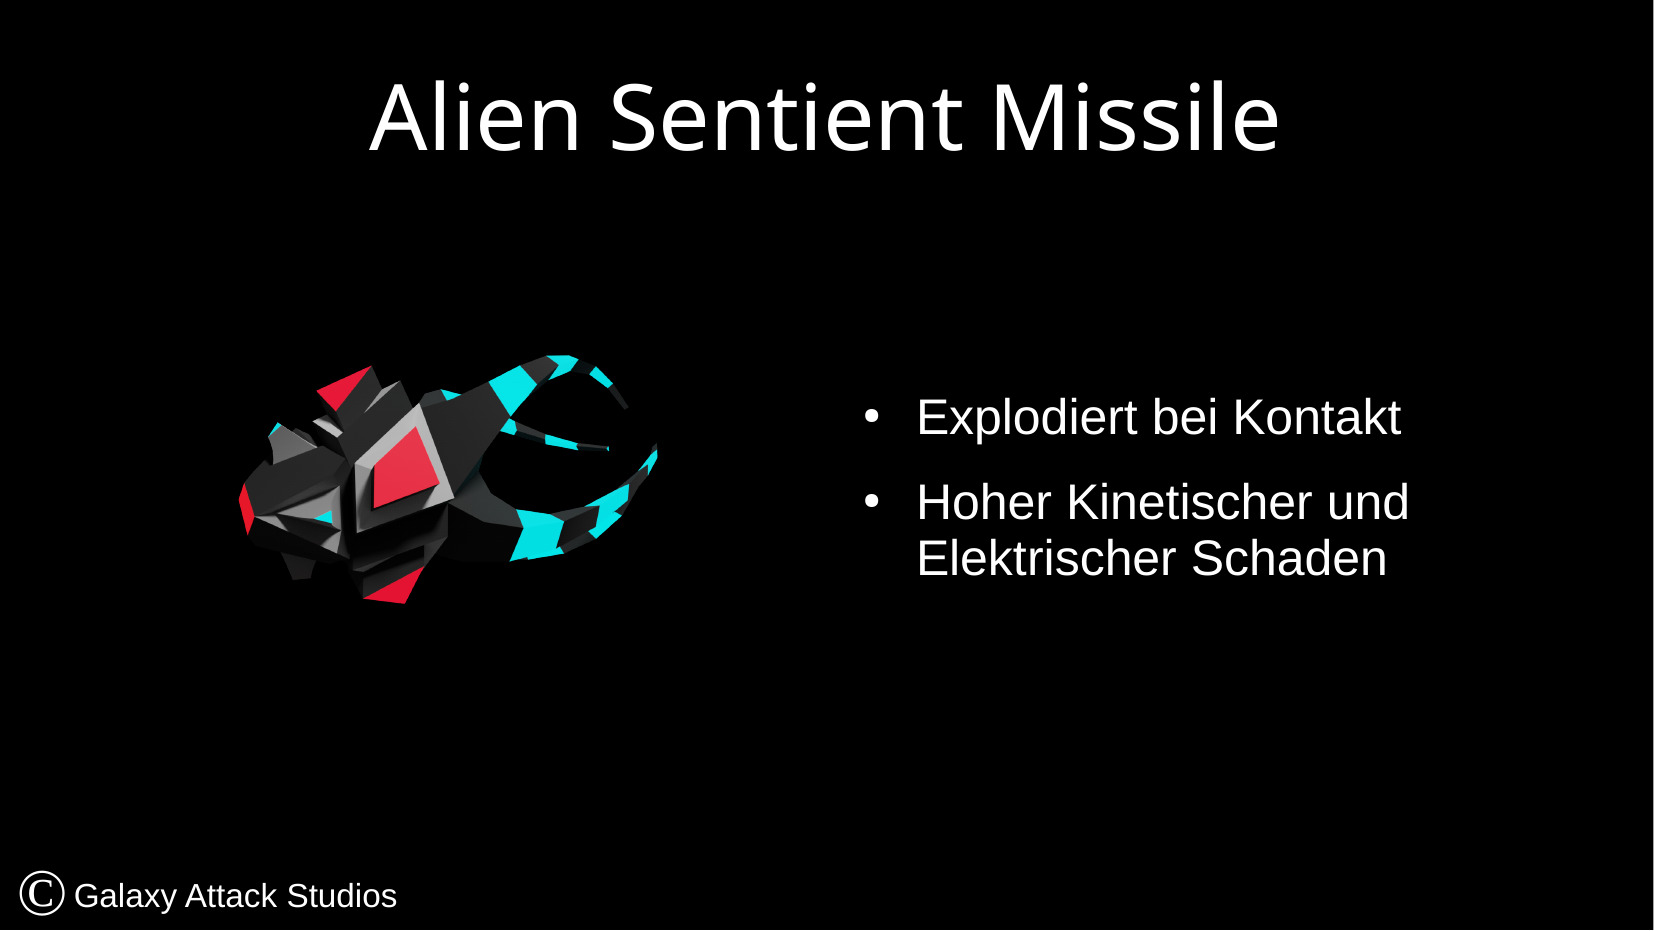

# Alien Sentient Missile
Explodiert bei Kontakt
Hoher Kinetischer und Elektrischer Schaden